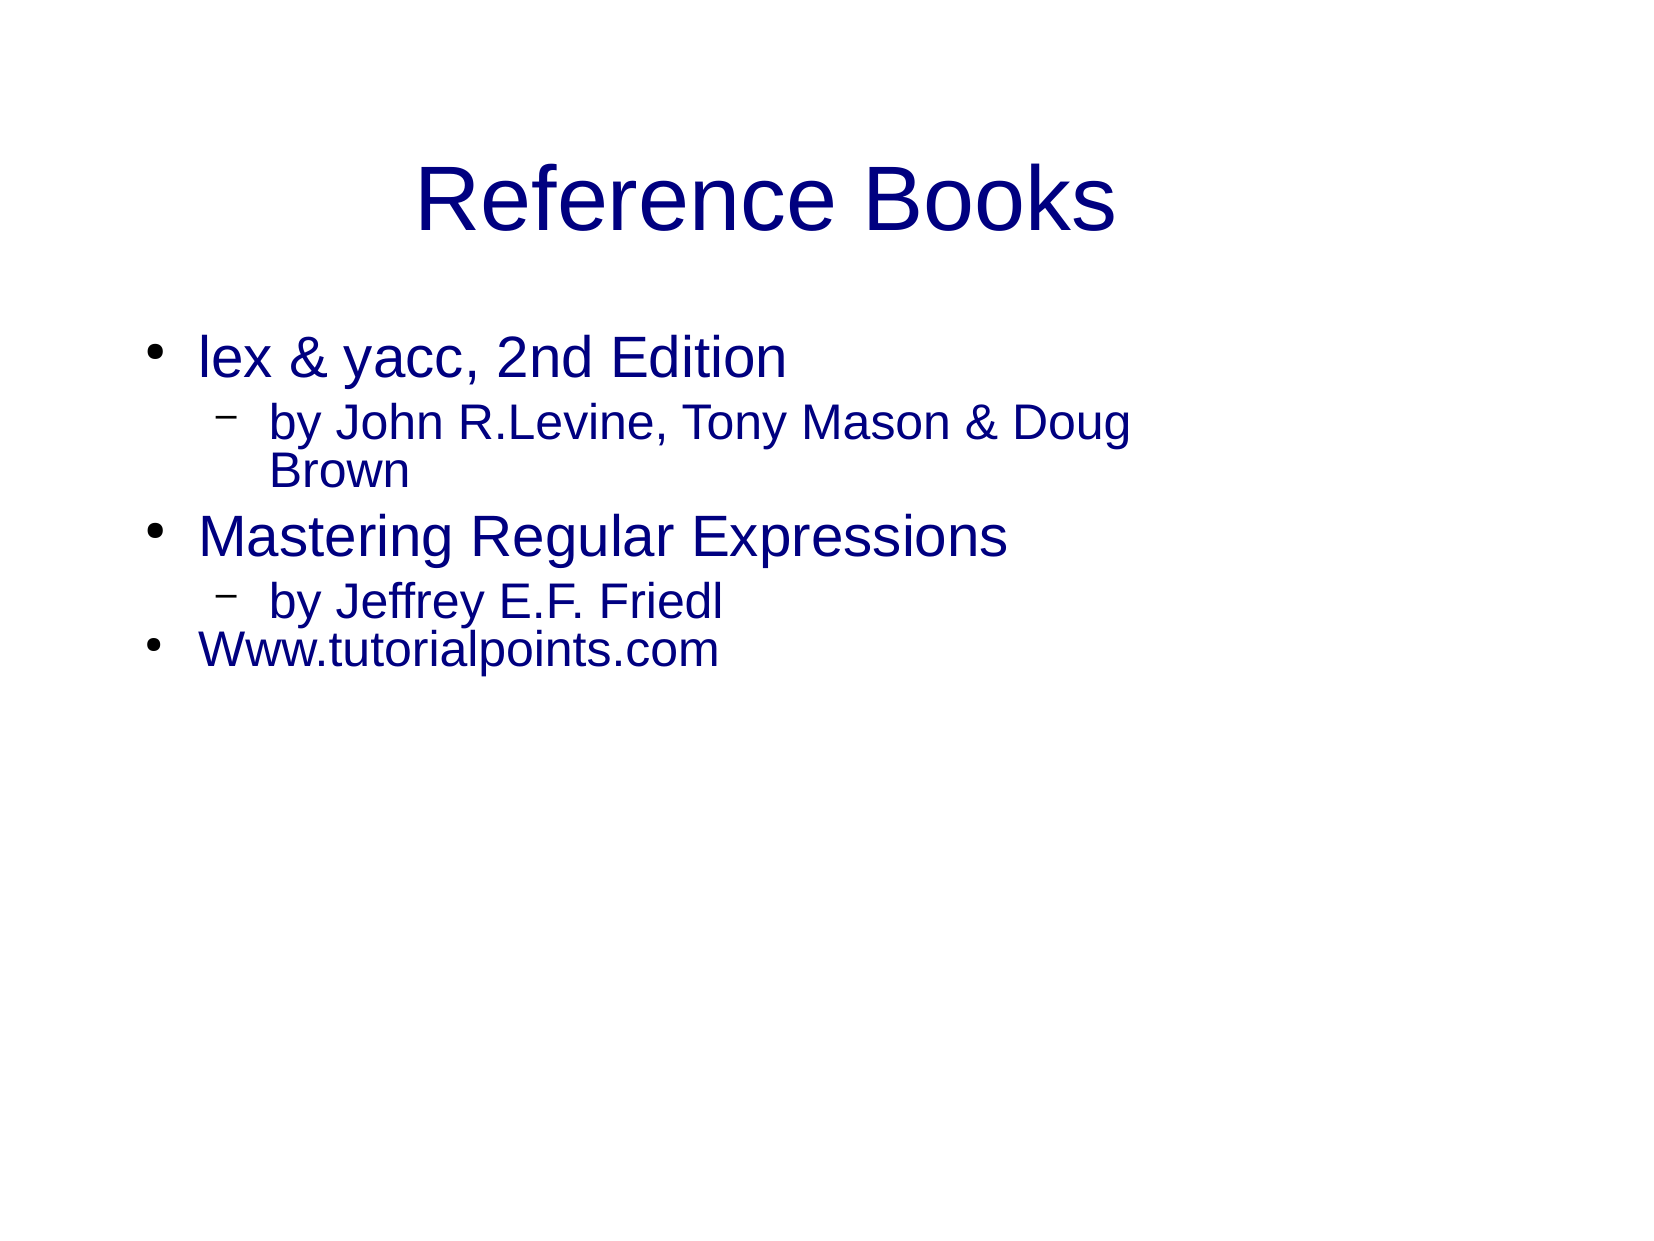

# Reference Books
lex & yacc, 2nd Edition
by John R.Levine, Tony Mason & Doug Brown
Mastering Regular Expressions
by Jeffrey E.F. Friedl
Www.tutorialpoints.com